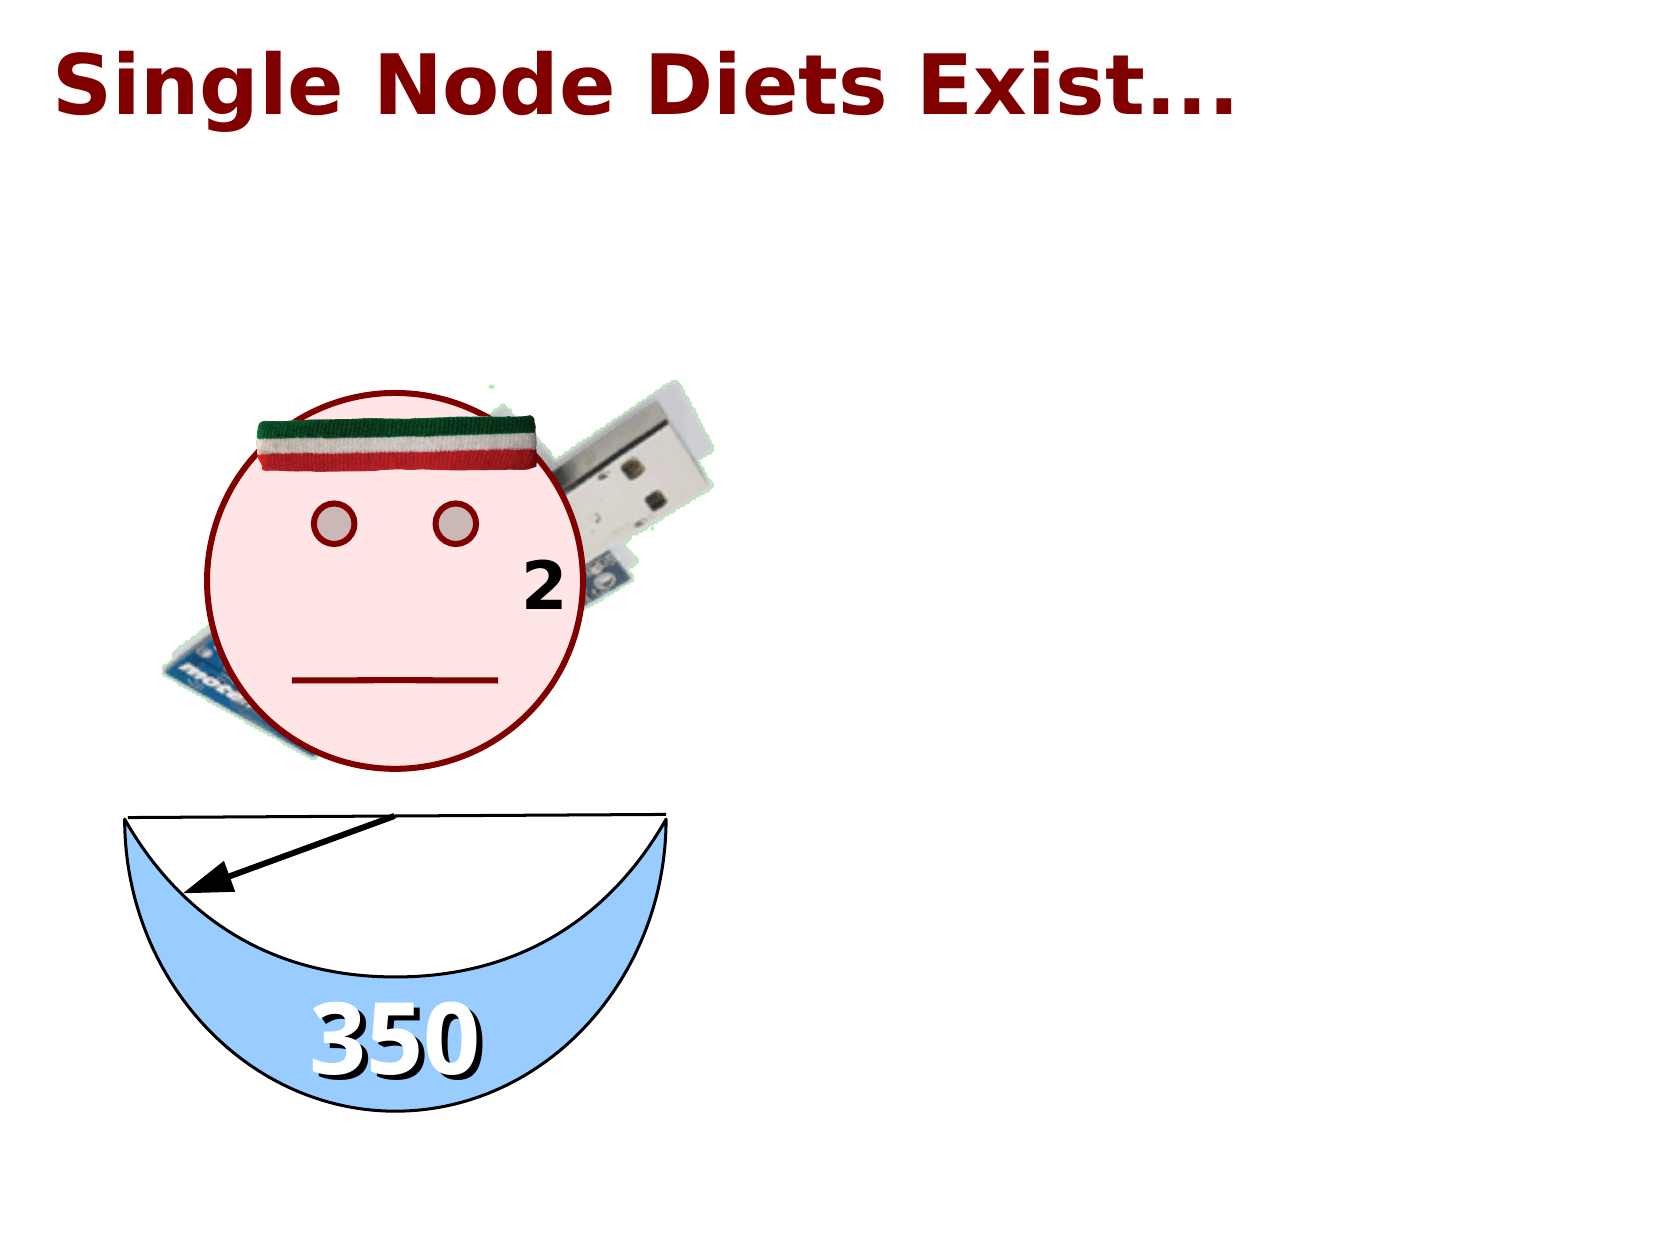

# Single Node Diets Exist...
2
350